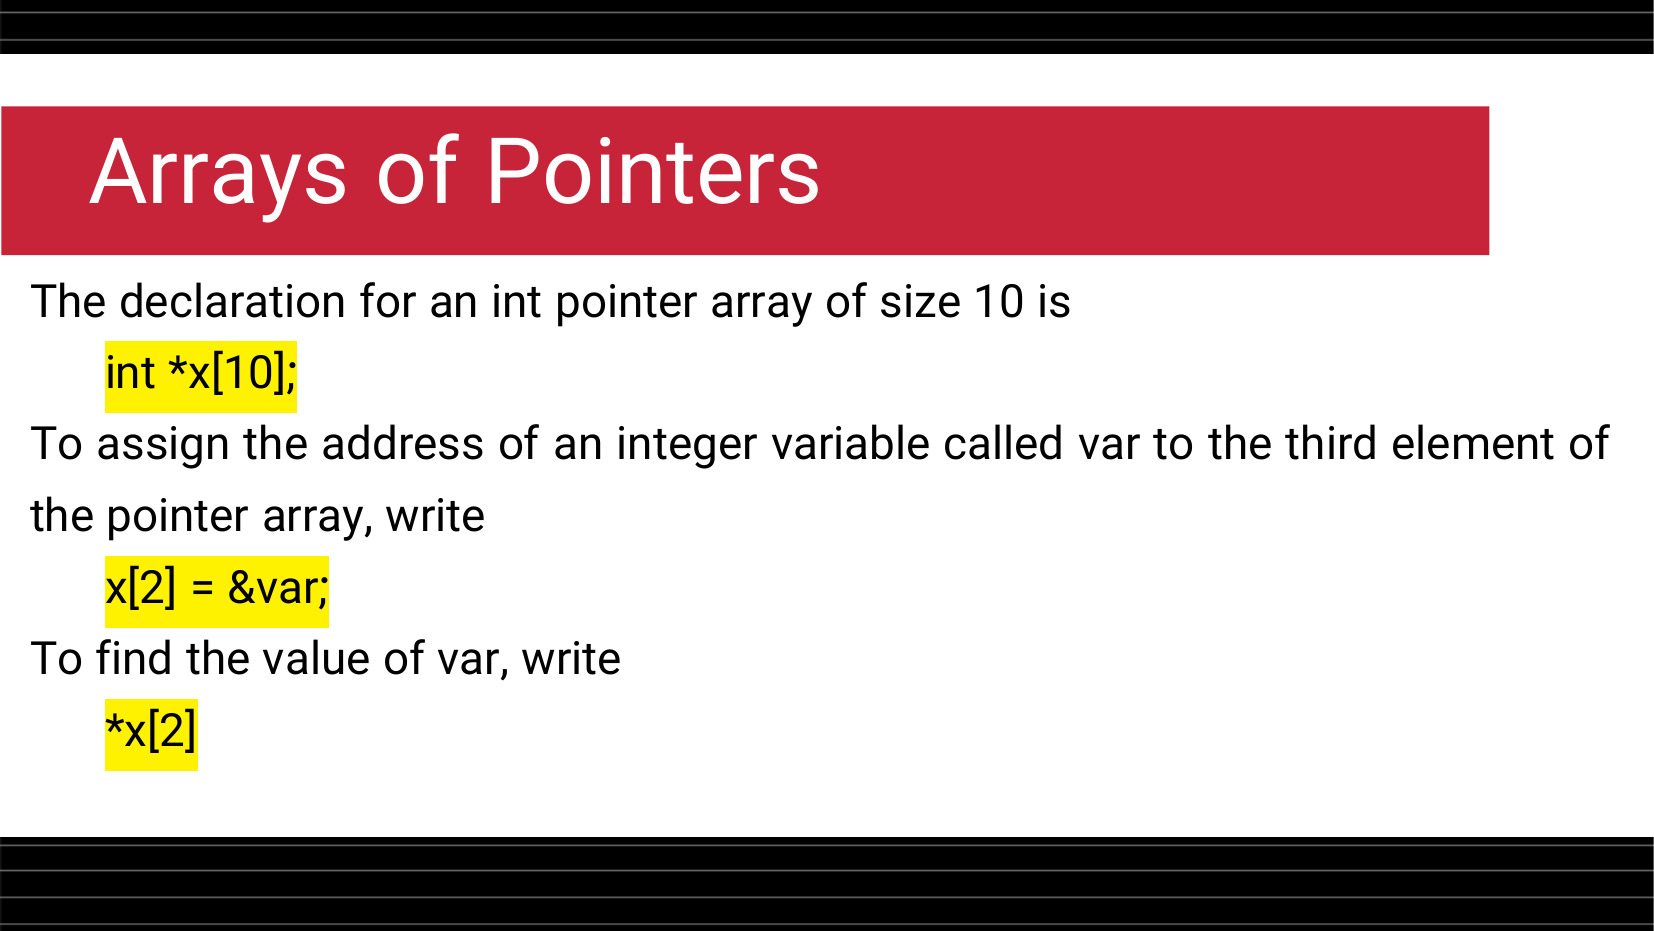

Arrays of Pointers
# The declaration for an int pointer array of size 10 is
	int *x[10];
To assign the address of an integer variable called var to the third element of the pointer array, write
	x[2] = &var;
To find the value of var, write
	*x[2]